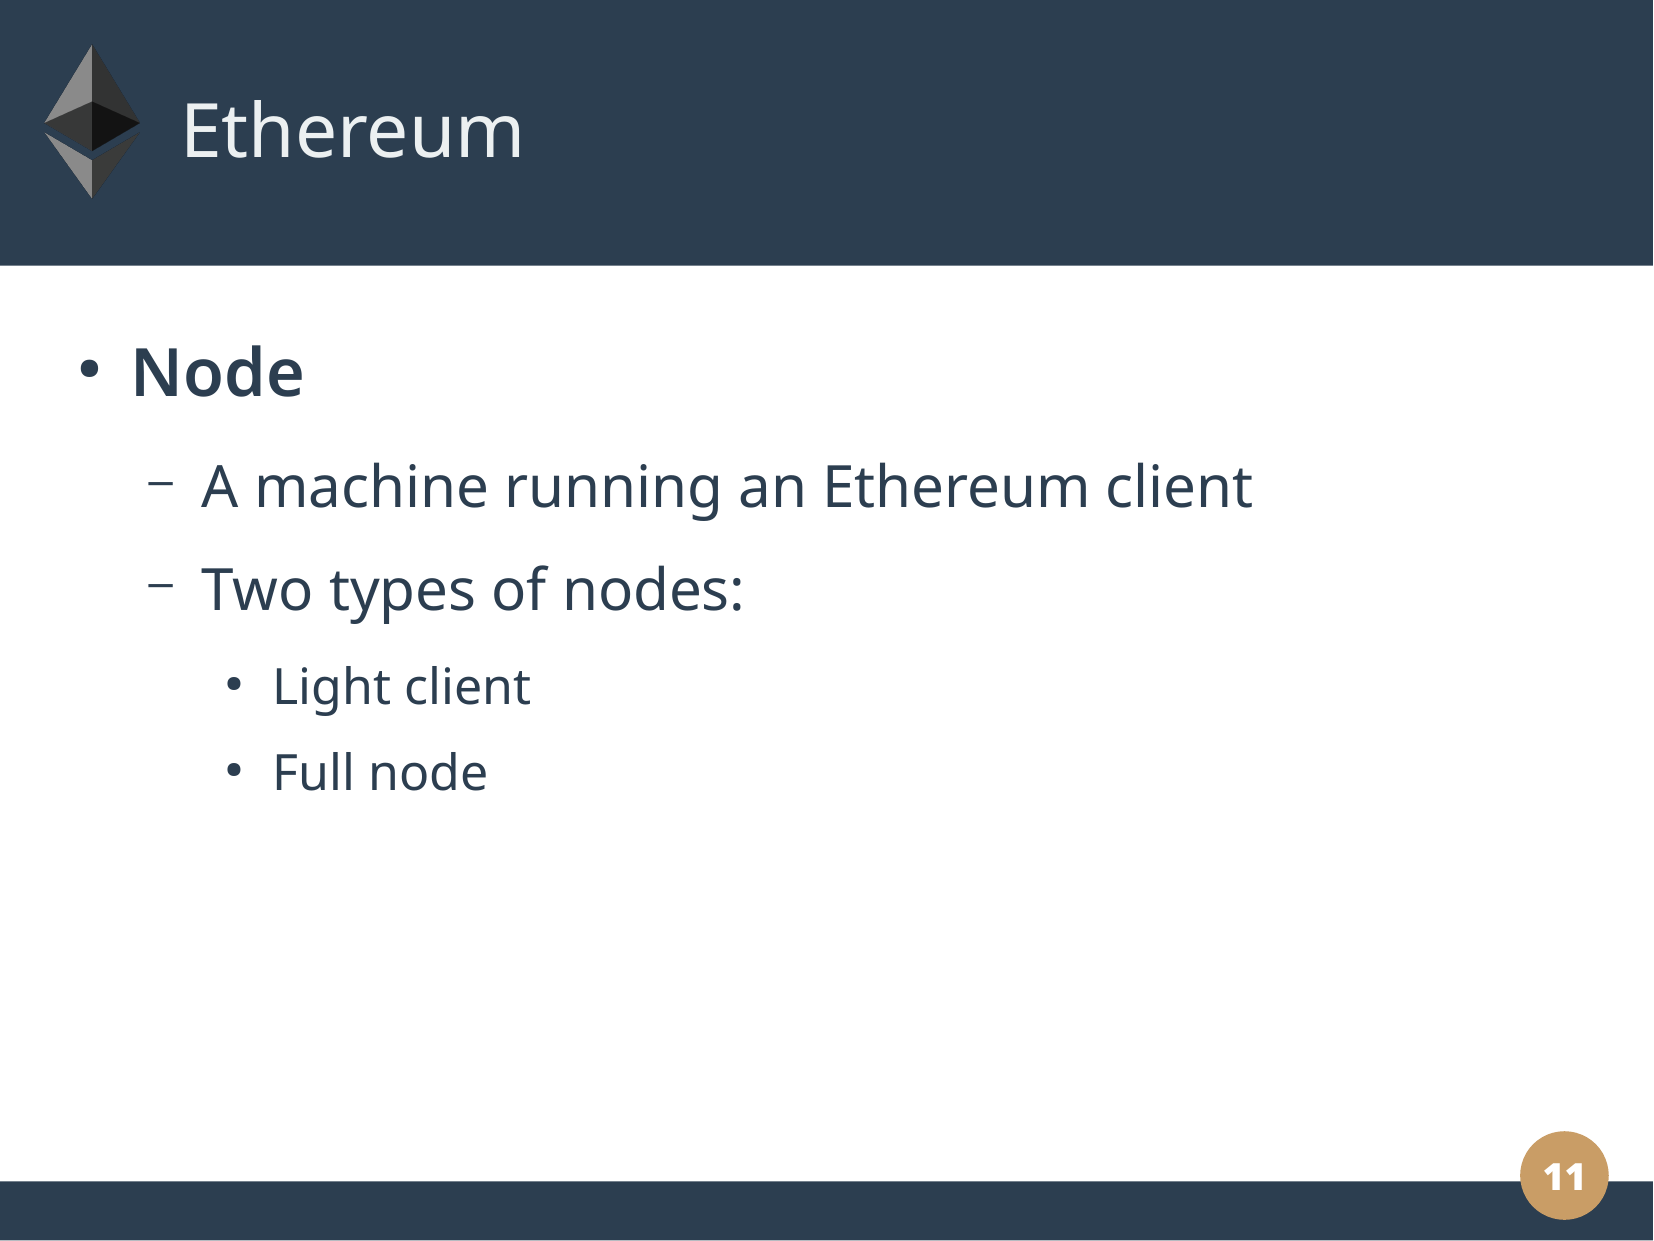

# Ethereum
Node
A machine running an Ethereum client
Two types of nodes:
Light client
Full node
11